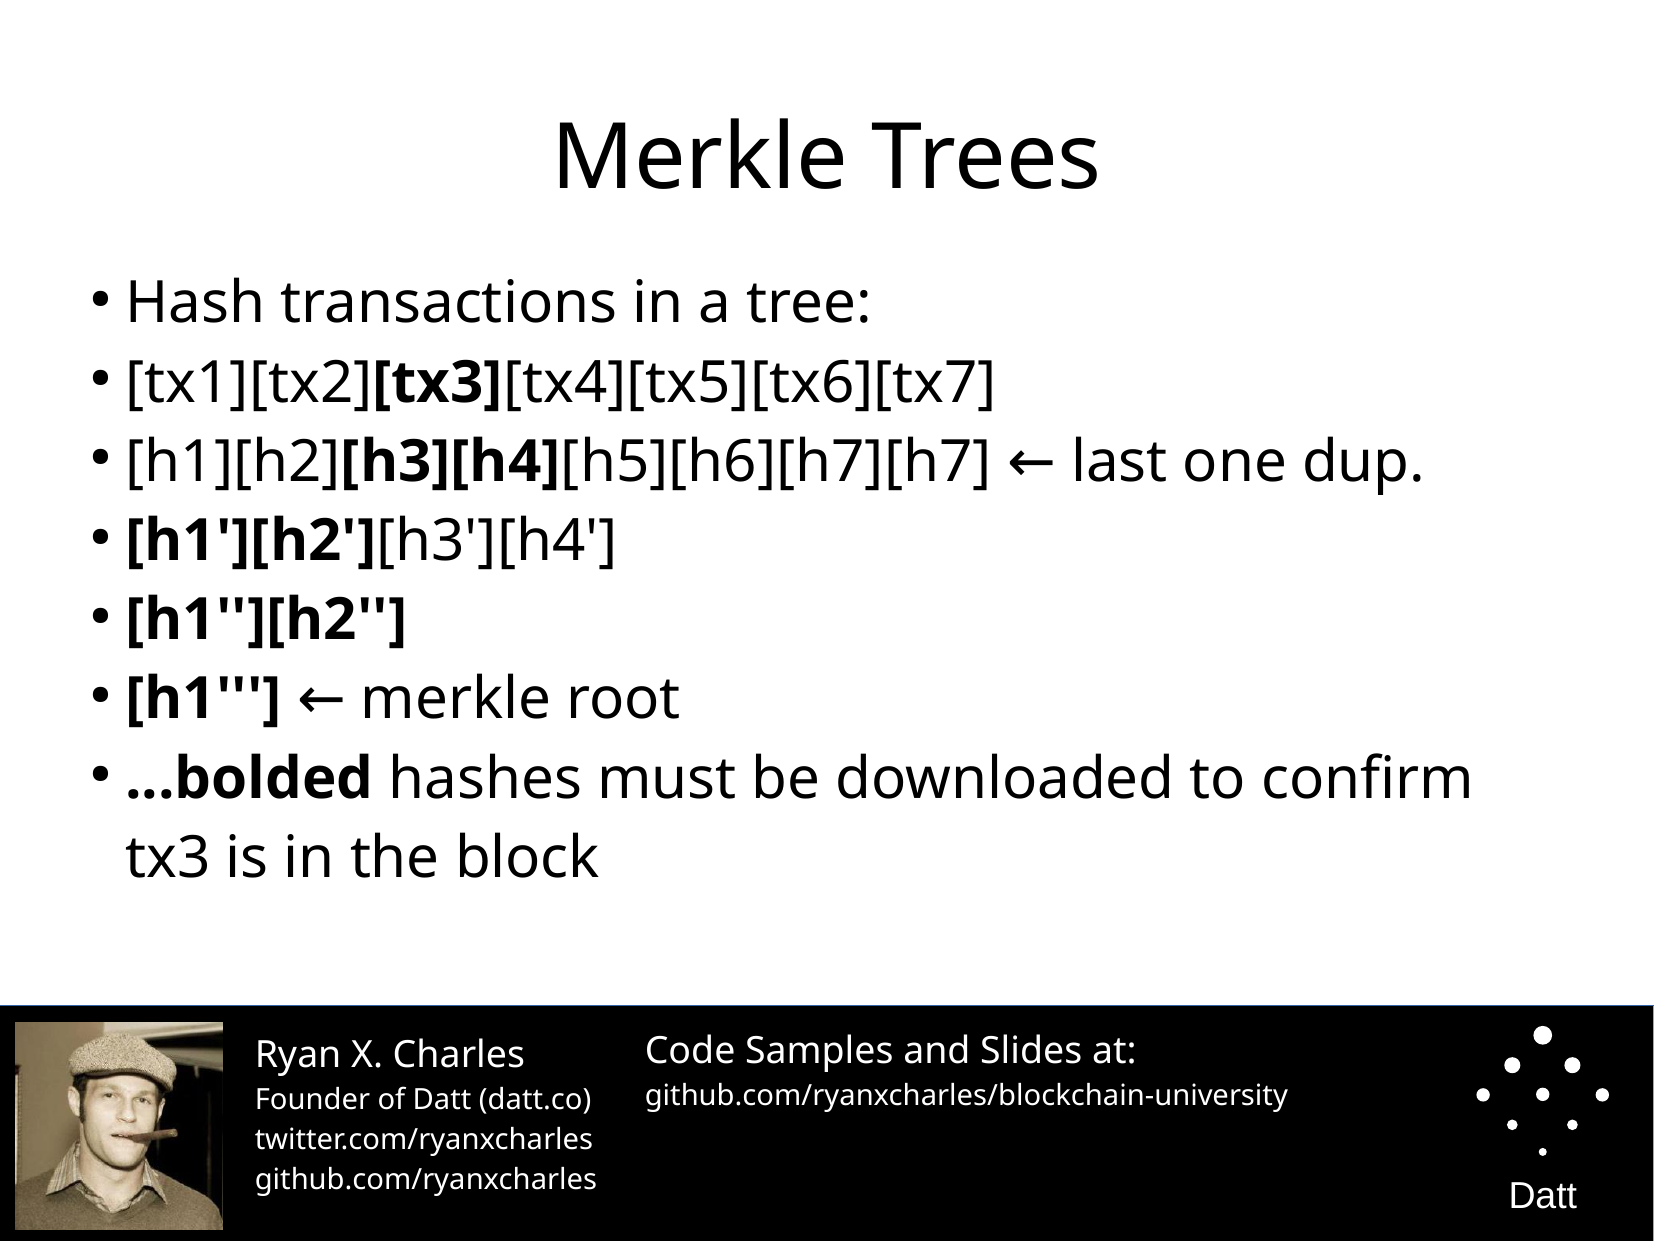

# Merkle Trees
Hash transactions in a tree:
[tx1][tx2][tx3][tx4][tx5][tx6][tx7]
[h1][h2][h3][h4][h5][h6][h7][h7] ← last one dup.
[h1'][h2'][h3'][h4']
[h1''][h2'']
[h1'''] ← merkle root
...bolded hashes must be downloaded to confirm tx3 is in the block
Code Samples and Slides at:
github.com/ryanxcharles/blockchain-university
Ryan X. Charles
Founder of Datt (datt.co)
twitter.com/ryanxcharles
github.com/ryanxcharles
Datt